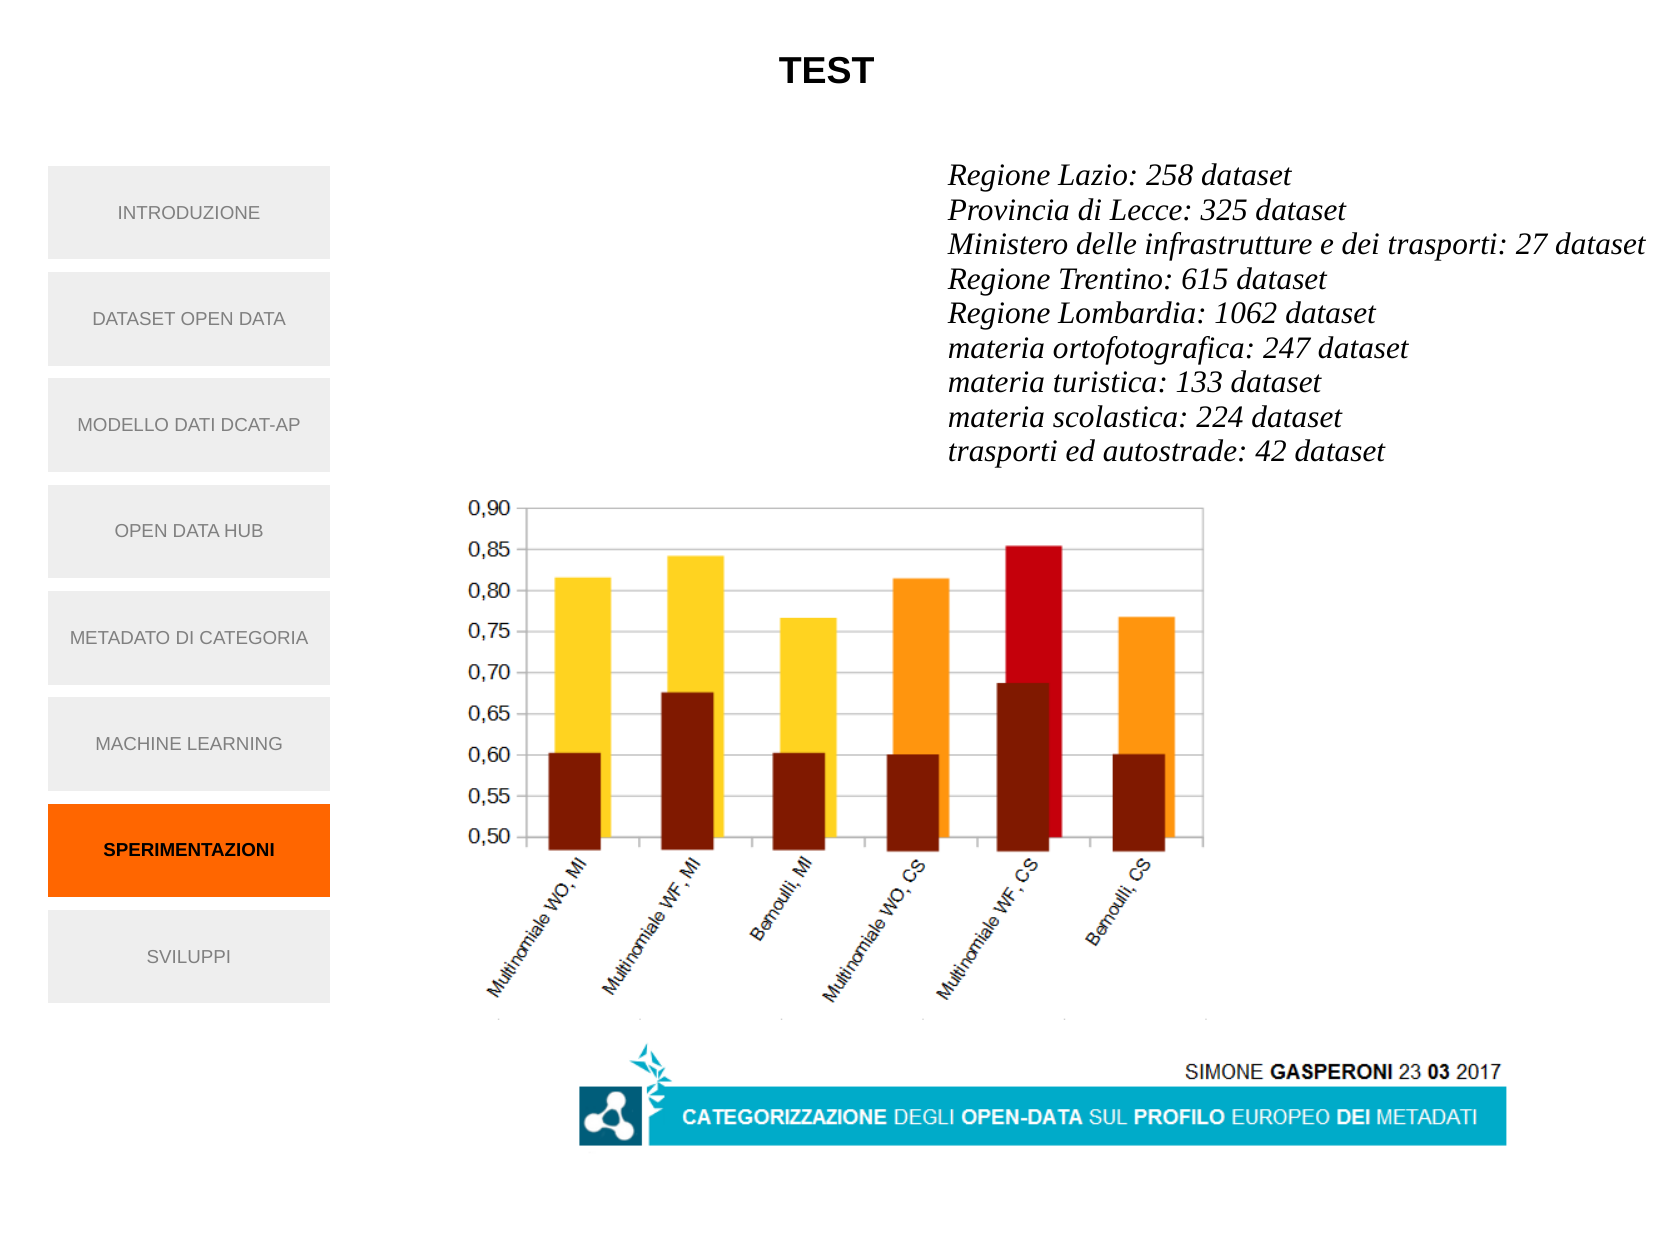

TEST
Regione Lazio: 258 dataset
Provincia di Lecce: 325 dataset
Ministero delle infrastrutture e dei trasporti: 27 dataset
Regione Trentino: 615 dataset
Regione Lombardia: 1062 dataset
materia ortofotografica: 247 dataset
materia turistica: 133 dataset
materia scolastica: 224 dataset
trasporti ed autostrade: 42 dataset
INTRODUZIONE
DATASET OPEN DATA
MODELLO DATI DCAT-AP
OPEN DATA HUB
METADATO DI CATEGORIA
MACHINE LEARNING
SPERIMENTAZIONI
SVILUPPI